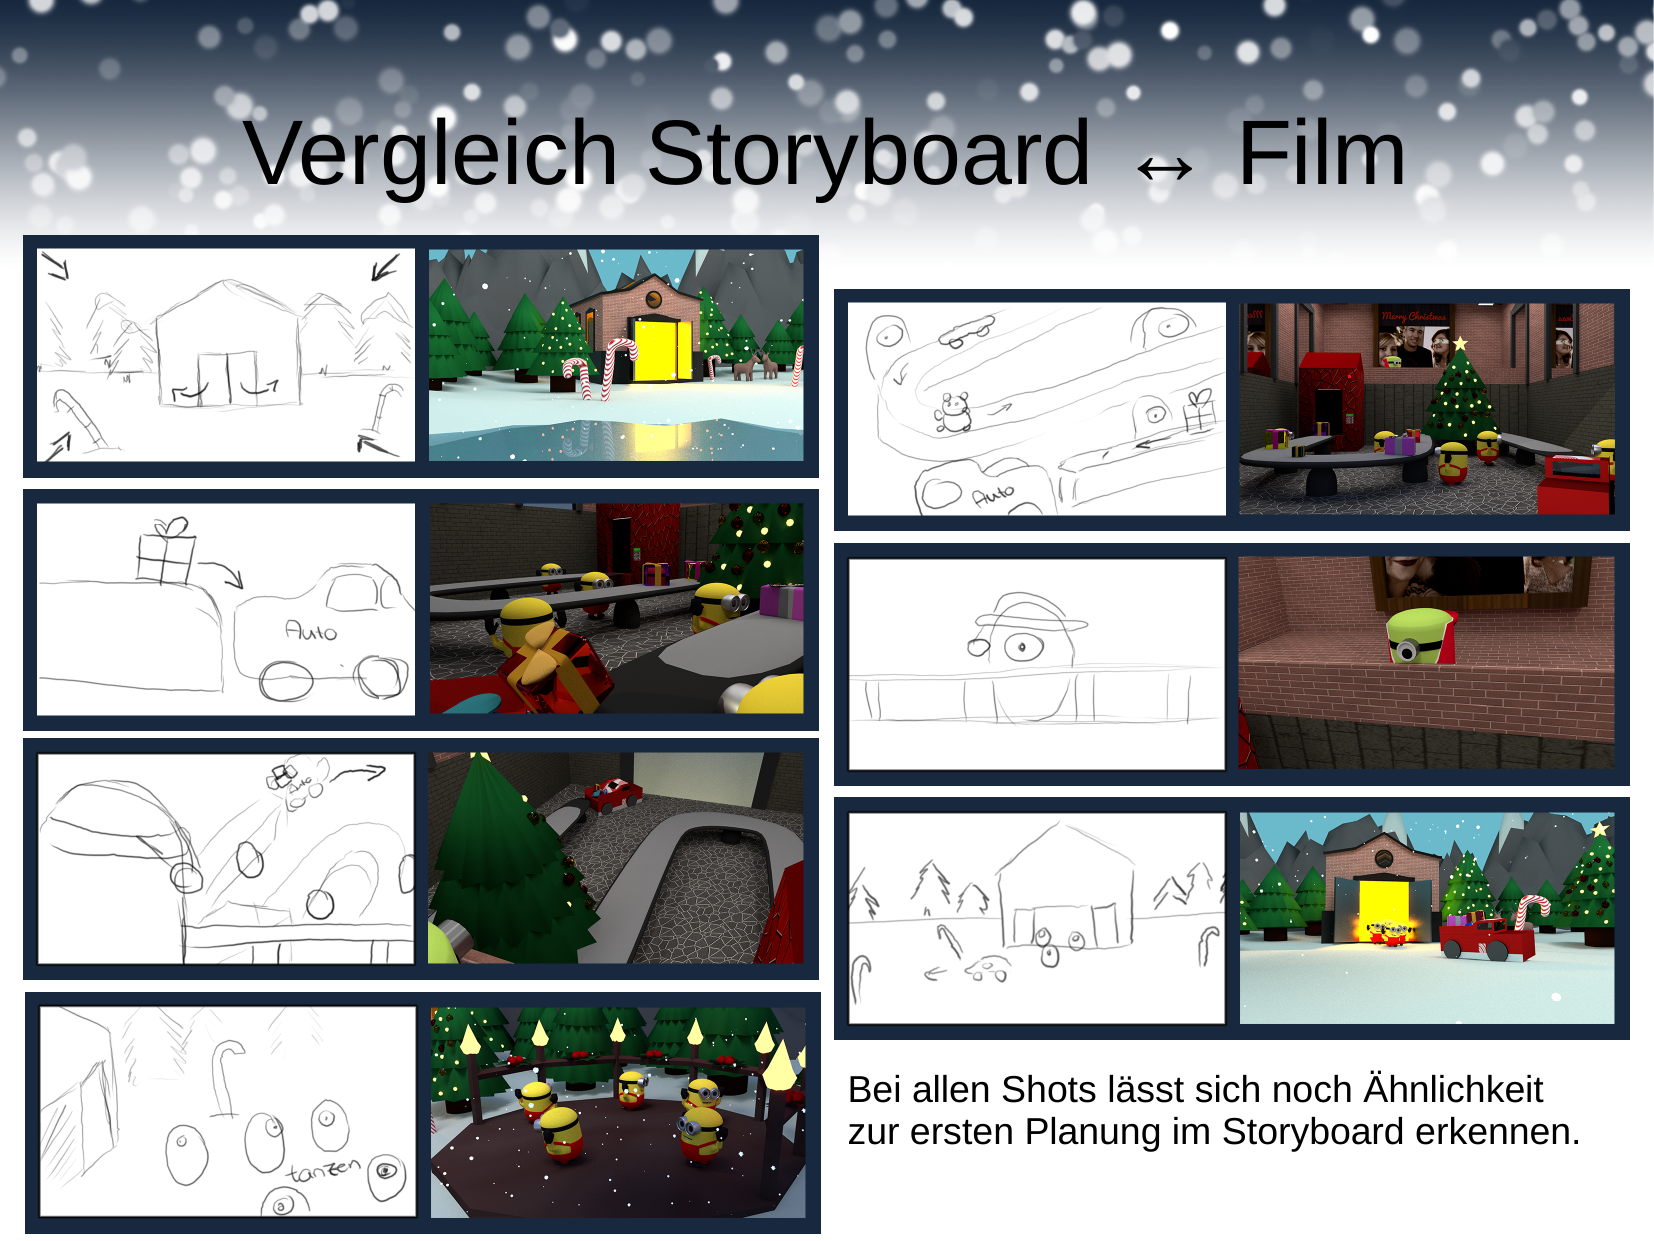

# Vergleich Storyboard ↔ Film
Bei allen Shots lässt sich noch Ähnlichkeit
zur ersten Planung im Storyboard erkennen.